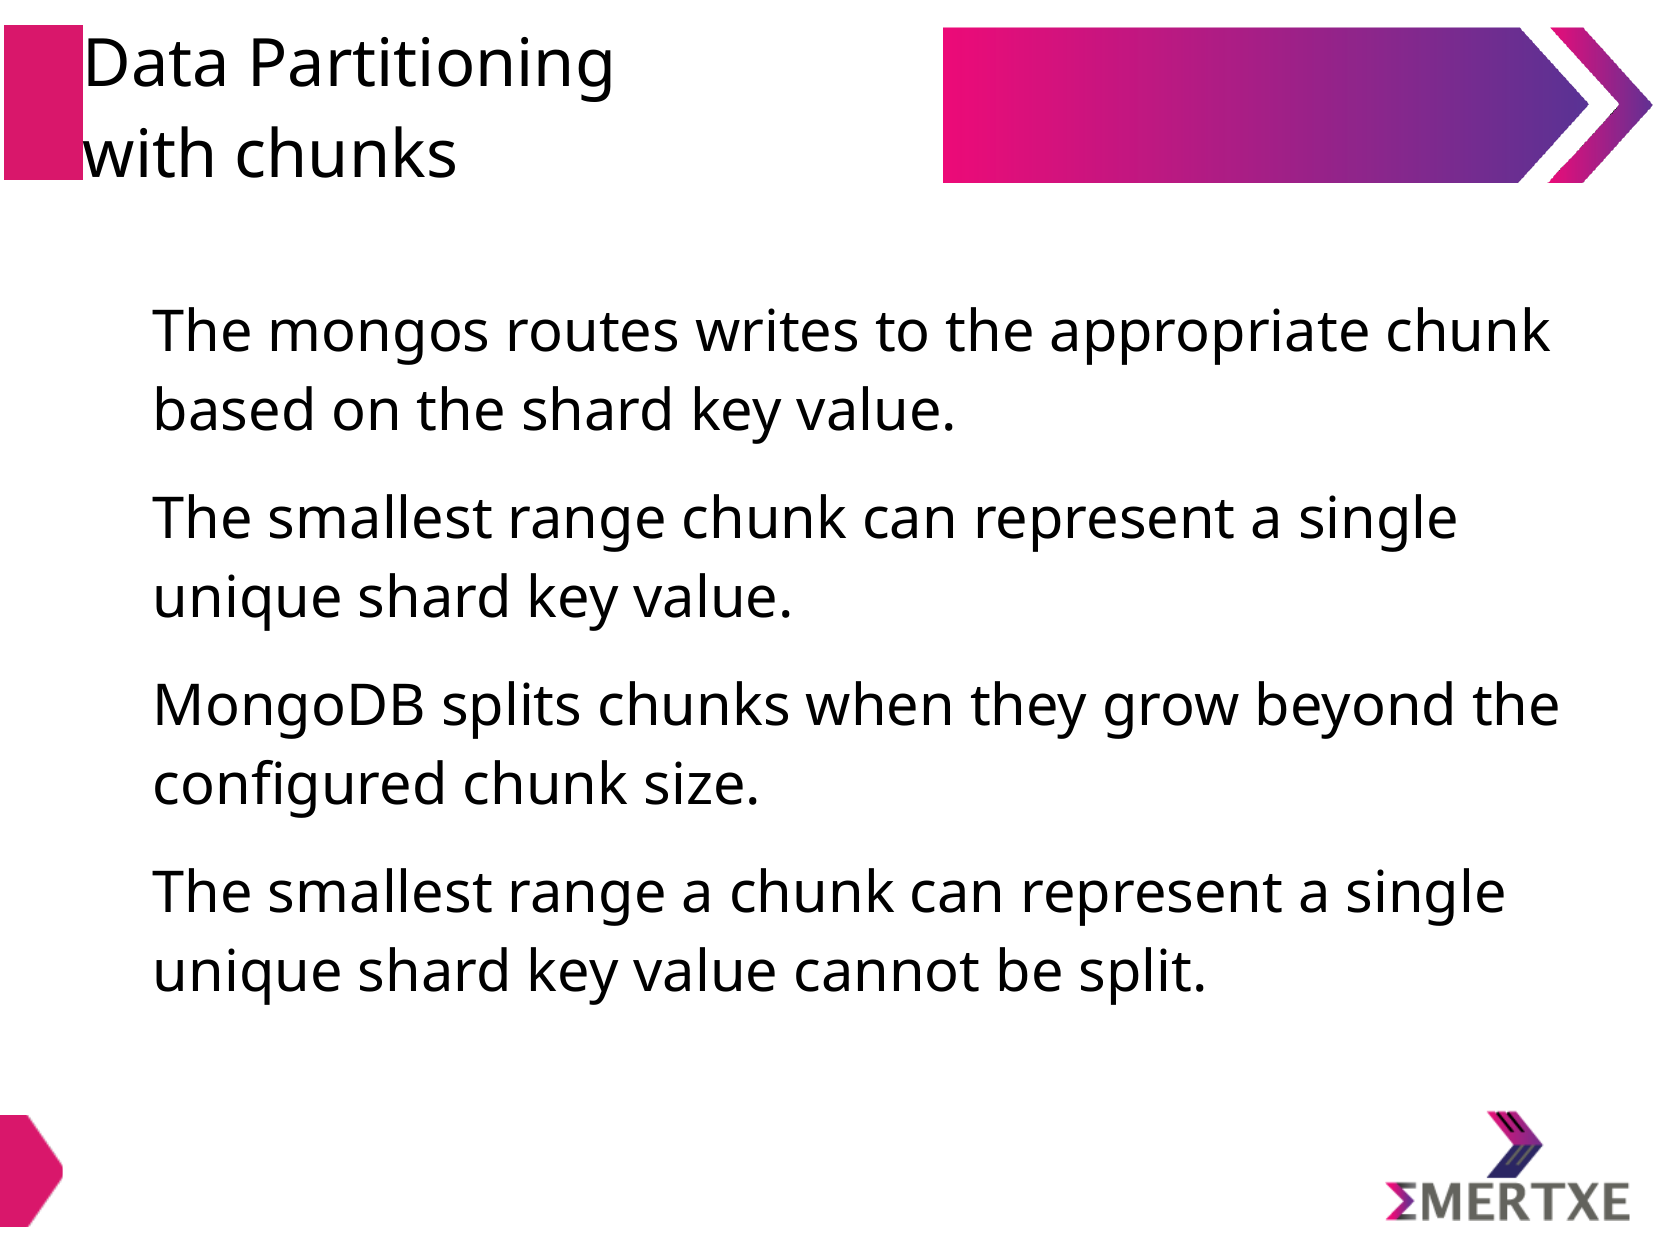

# Data Partitioning with chunks
The mongos routes writes to the appropriate chunk based on the shard key value.
The smallest range chunk can represent a single unique shard key value.
MongoDB splits chunks when they grow beyond the configured chunk size.
The smallest range a chunk can represent a single unique shard key value cannot be split.